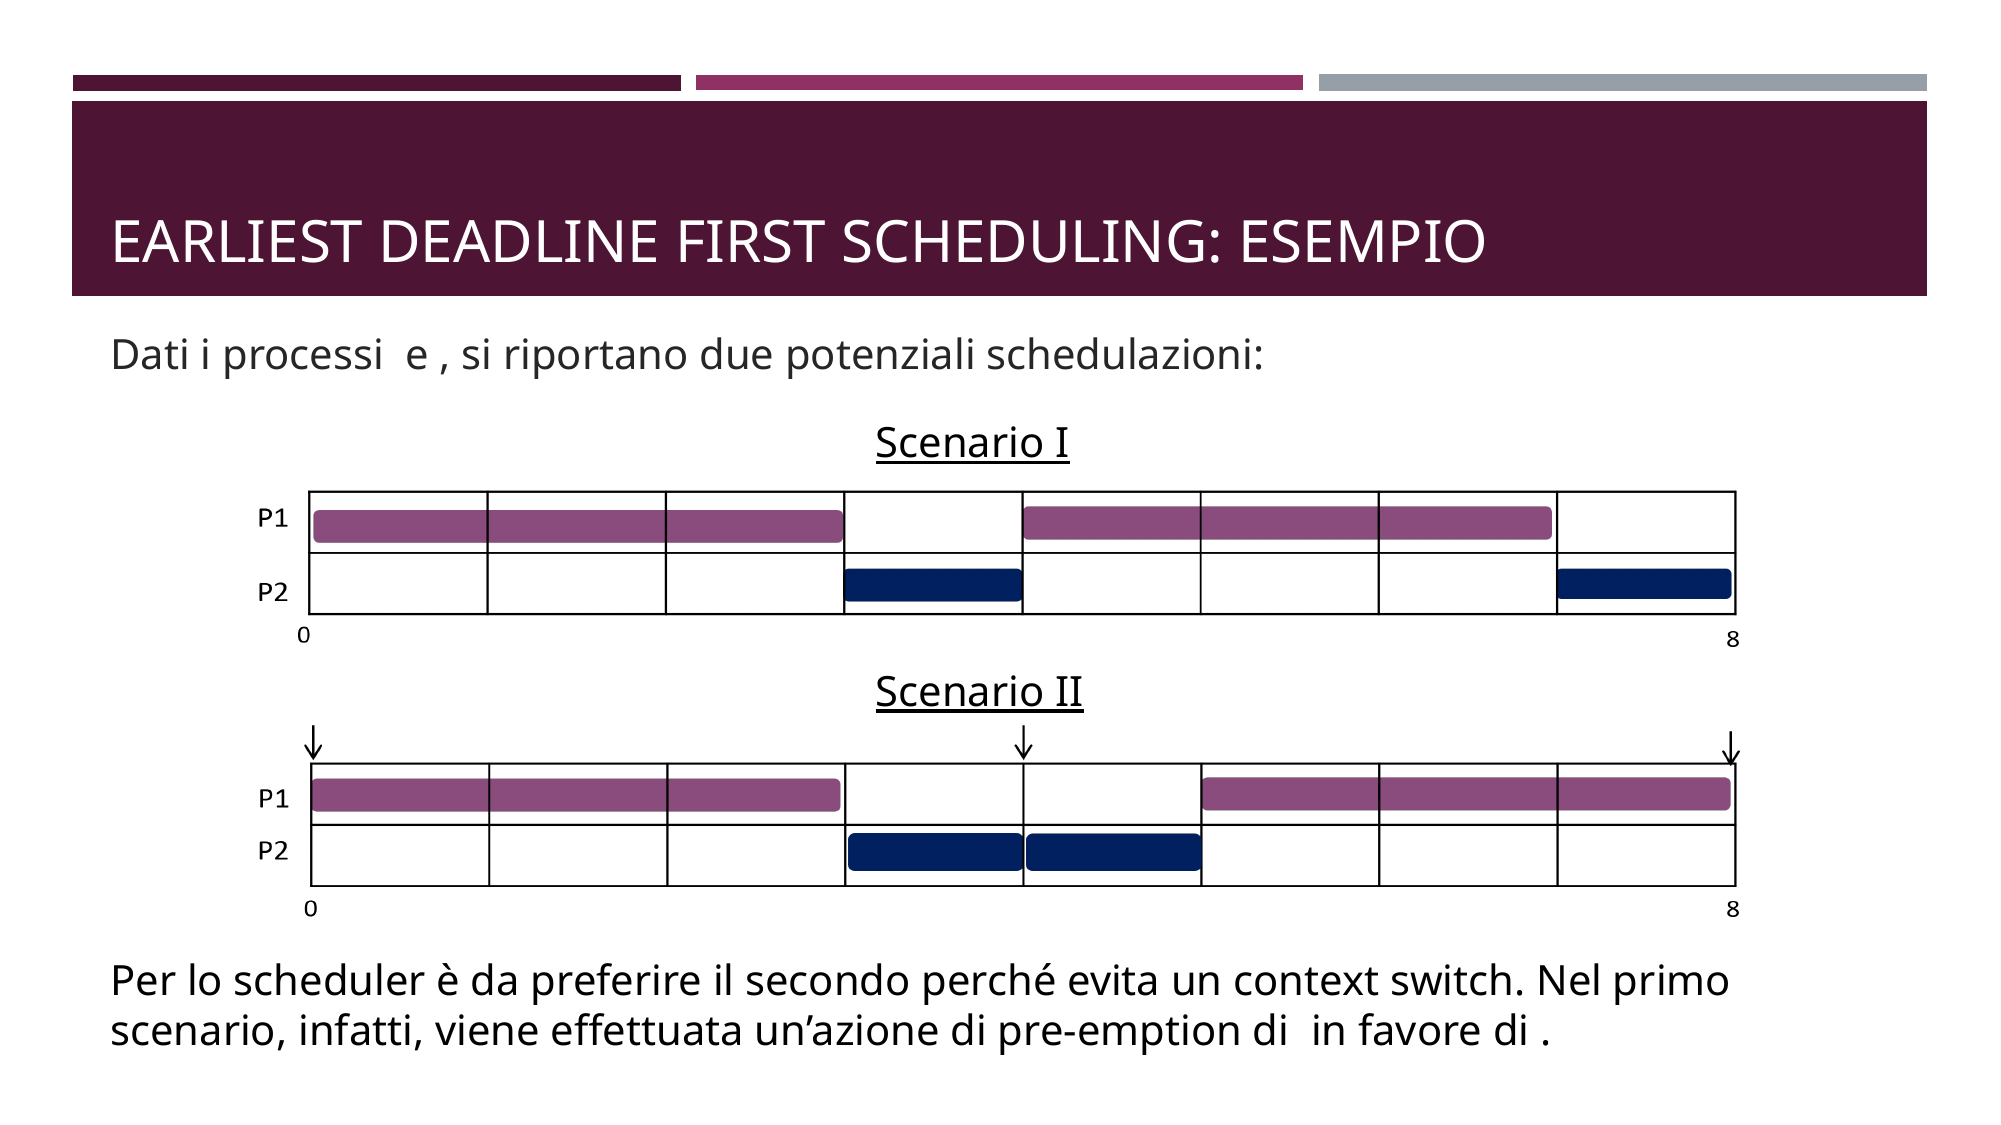

# Earliest deadline first scheduling: esempio
Dati i processi e , si riportano due potenziali schedulazioni:
Scenario I
Scenario II
Per lo scheduler è da preferire il secondo perché evita un context switch. Nel primo scenario, infatti, viene effettuata un’azione di pre-emption di in favore di .